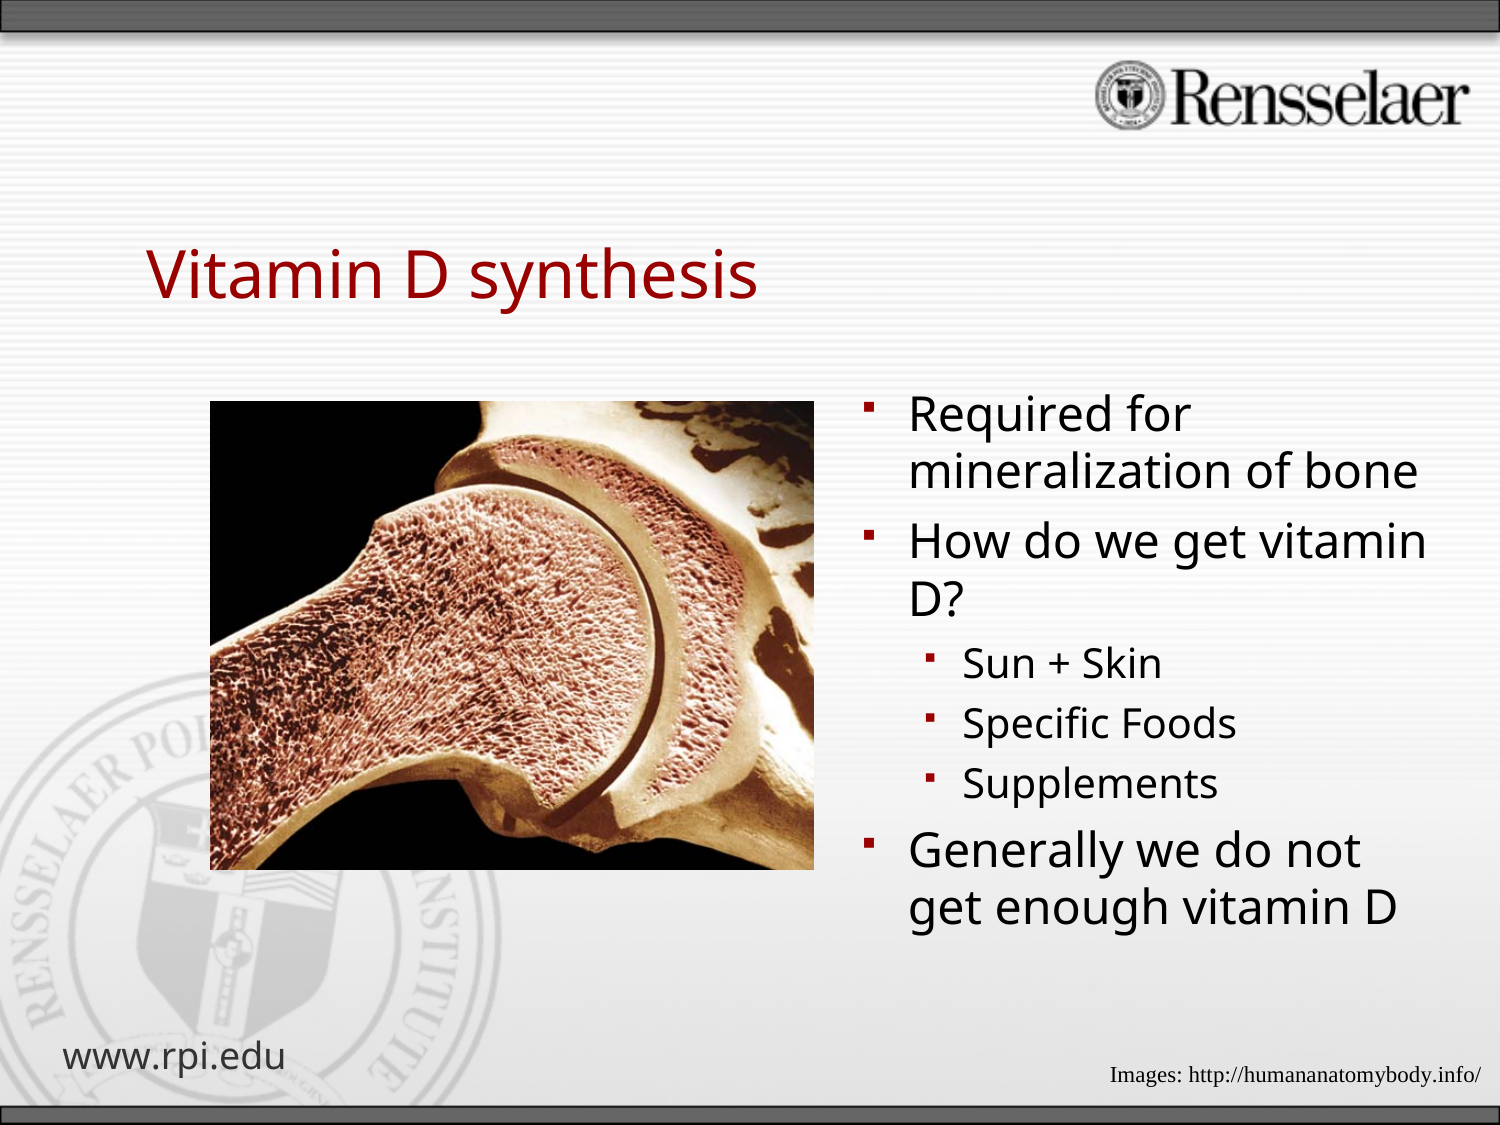

# Vitamin D synthesis
Required for mineralization of bone
How do we get vitamin D?
Sun + Skin
Specific Foods
Supplements
Generally we do not get enough vitamin D
Images: http://humananatomybody.info/